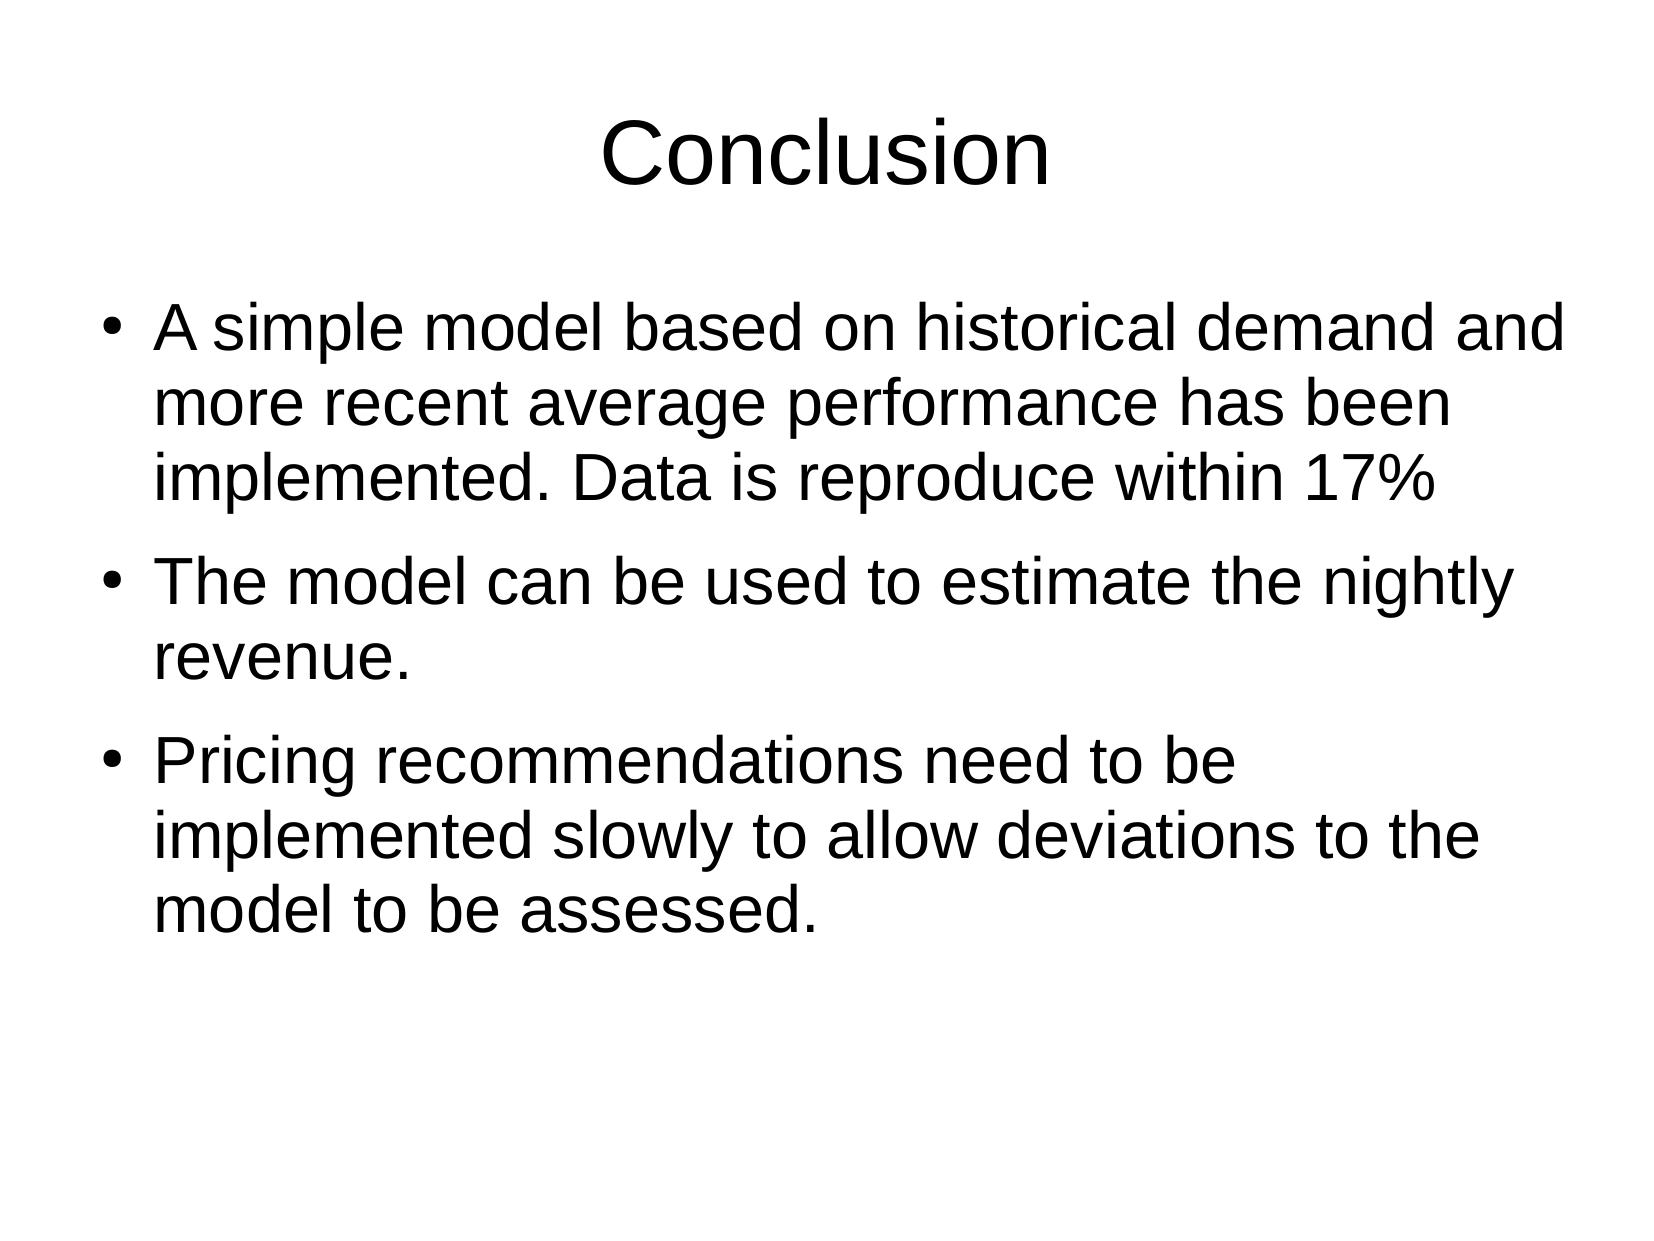

# Conclusion
A simple model based on historical demand and more recent average performance has been implemented. Data is reproduce within 17%
The model can be used to estimate the nightly revenue.
Pricing recommendations need to be implemented slowly to allow deviations to the model to be assessed.